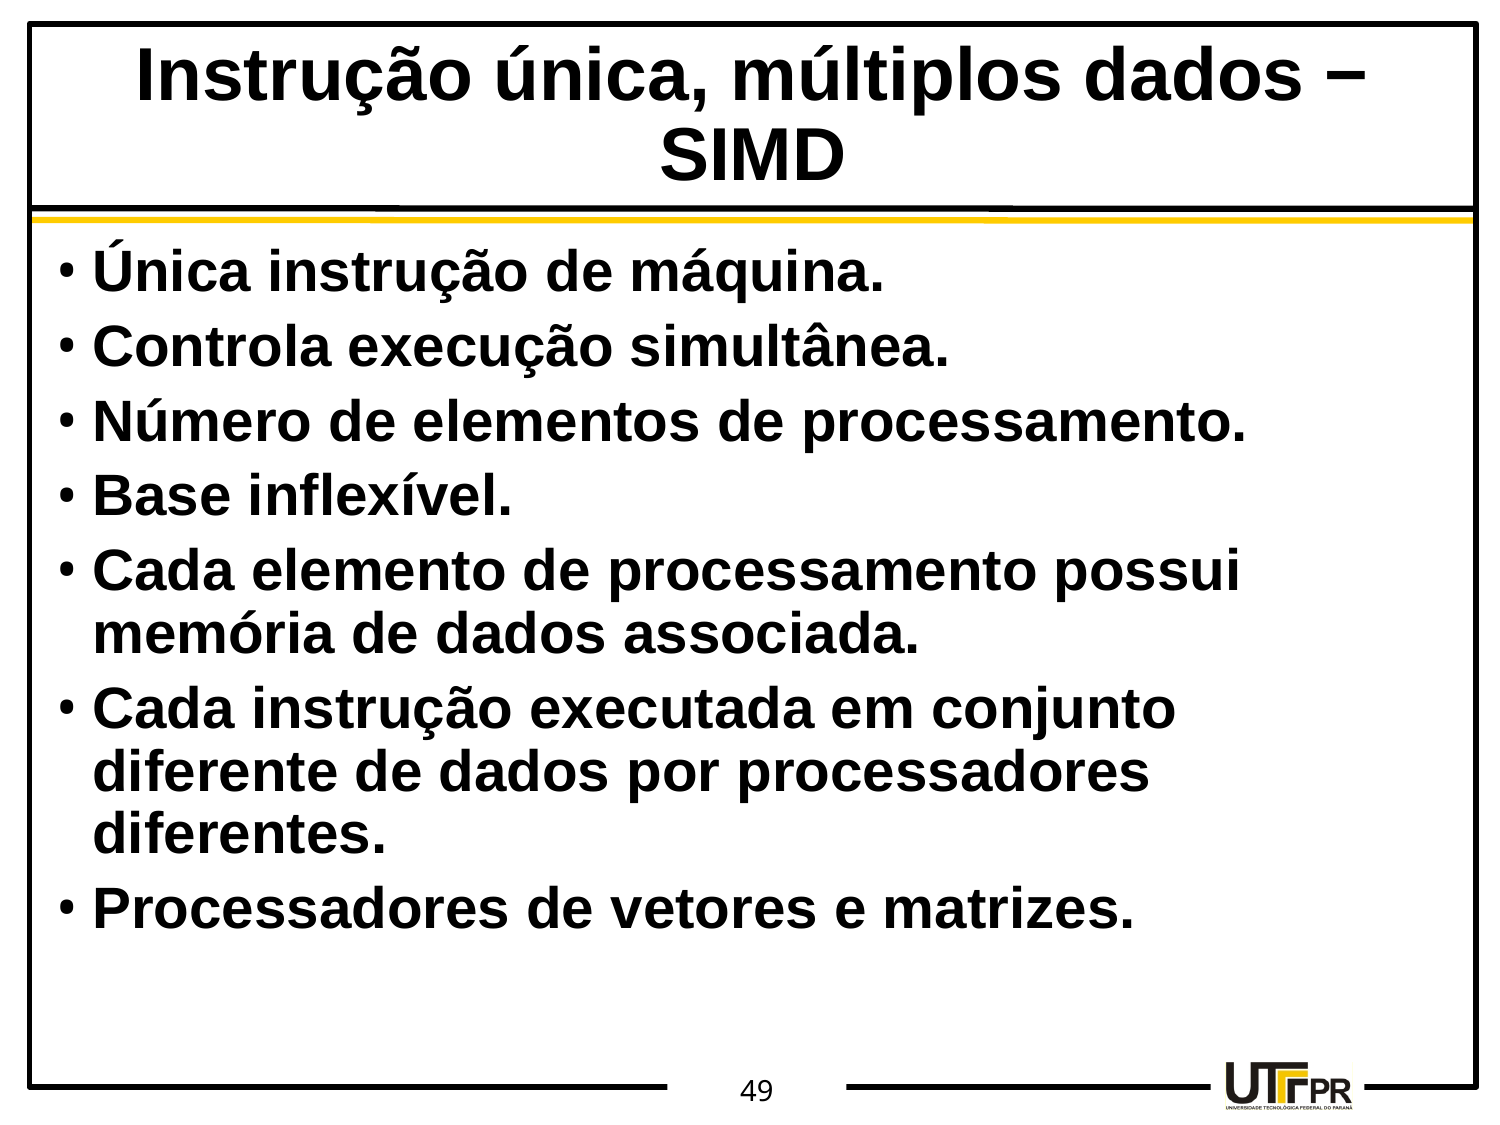

Instrução única, múltiplos dados − SIMD
# Única instrução de máquina.
Controla execução simultânea.
Número de elementos de processamento.
Base inflexível.
Cada elemento de processamento possui memória de dados associada.
Cada instrução executada em conjunto diferente de dados por processadores diferentes.
Processadores de vetores e matrizes.